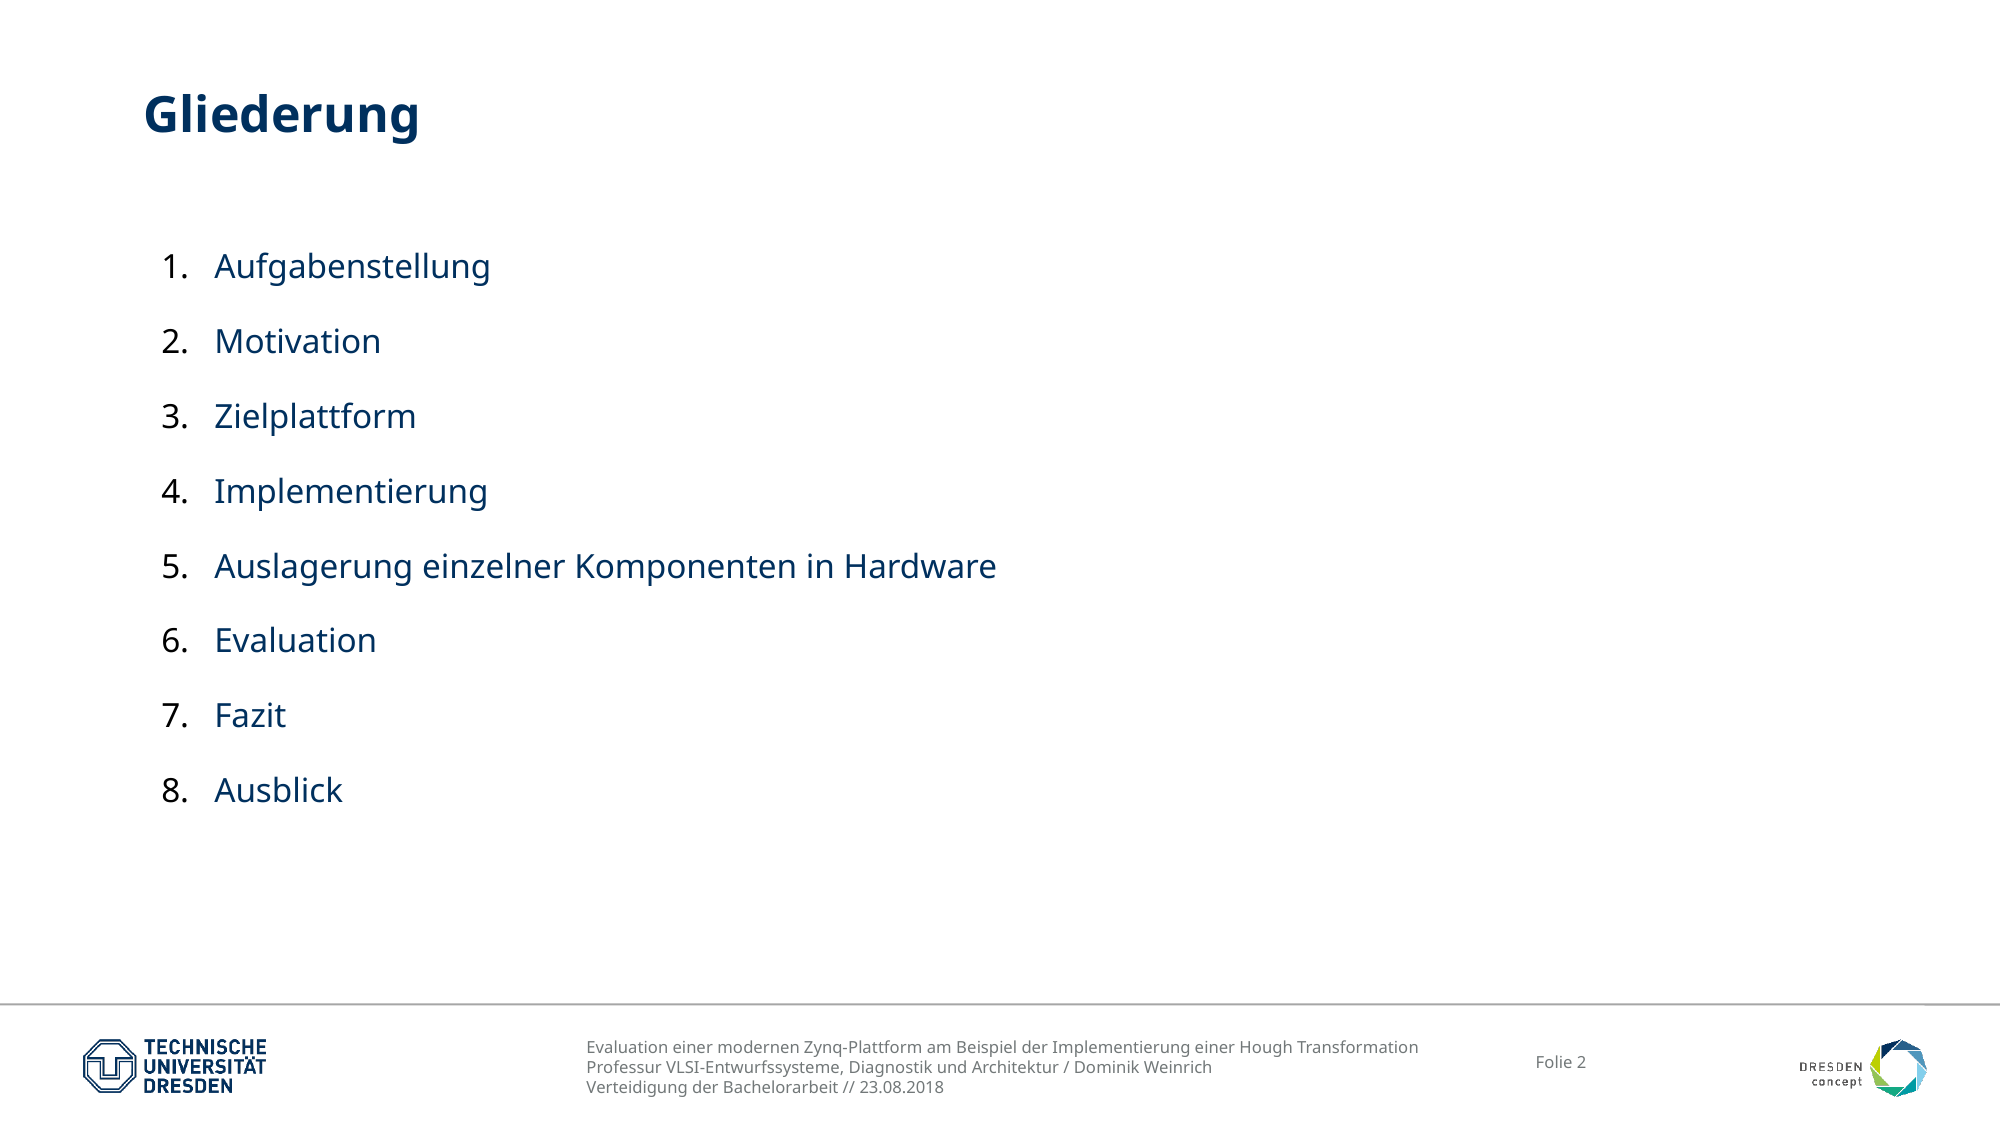

# Gliederung
Aufgabenstellung
Motivation
Zielplattform
Implementierung
Auslagerung einzelner Komponenten in Hardware
Evaluation
Fazit
Ausblick